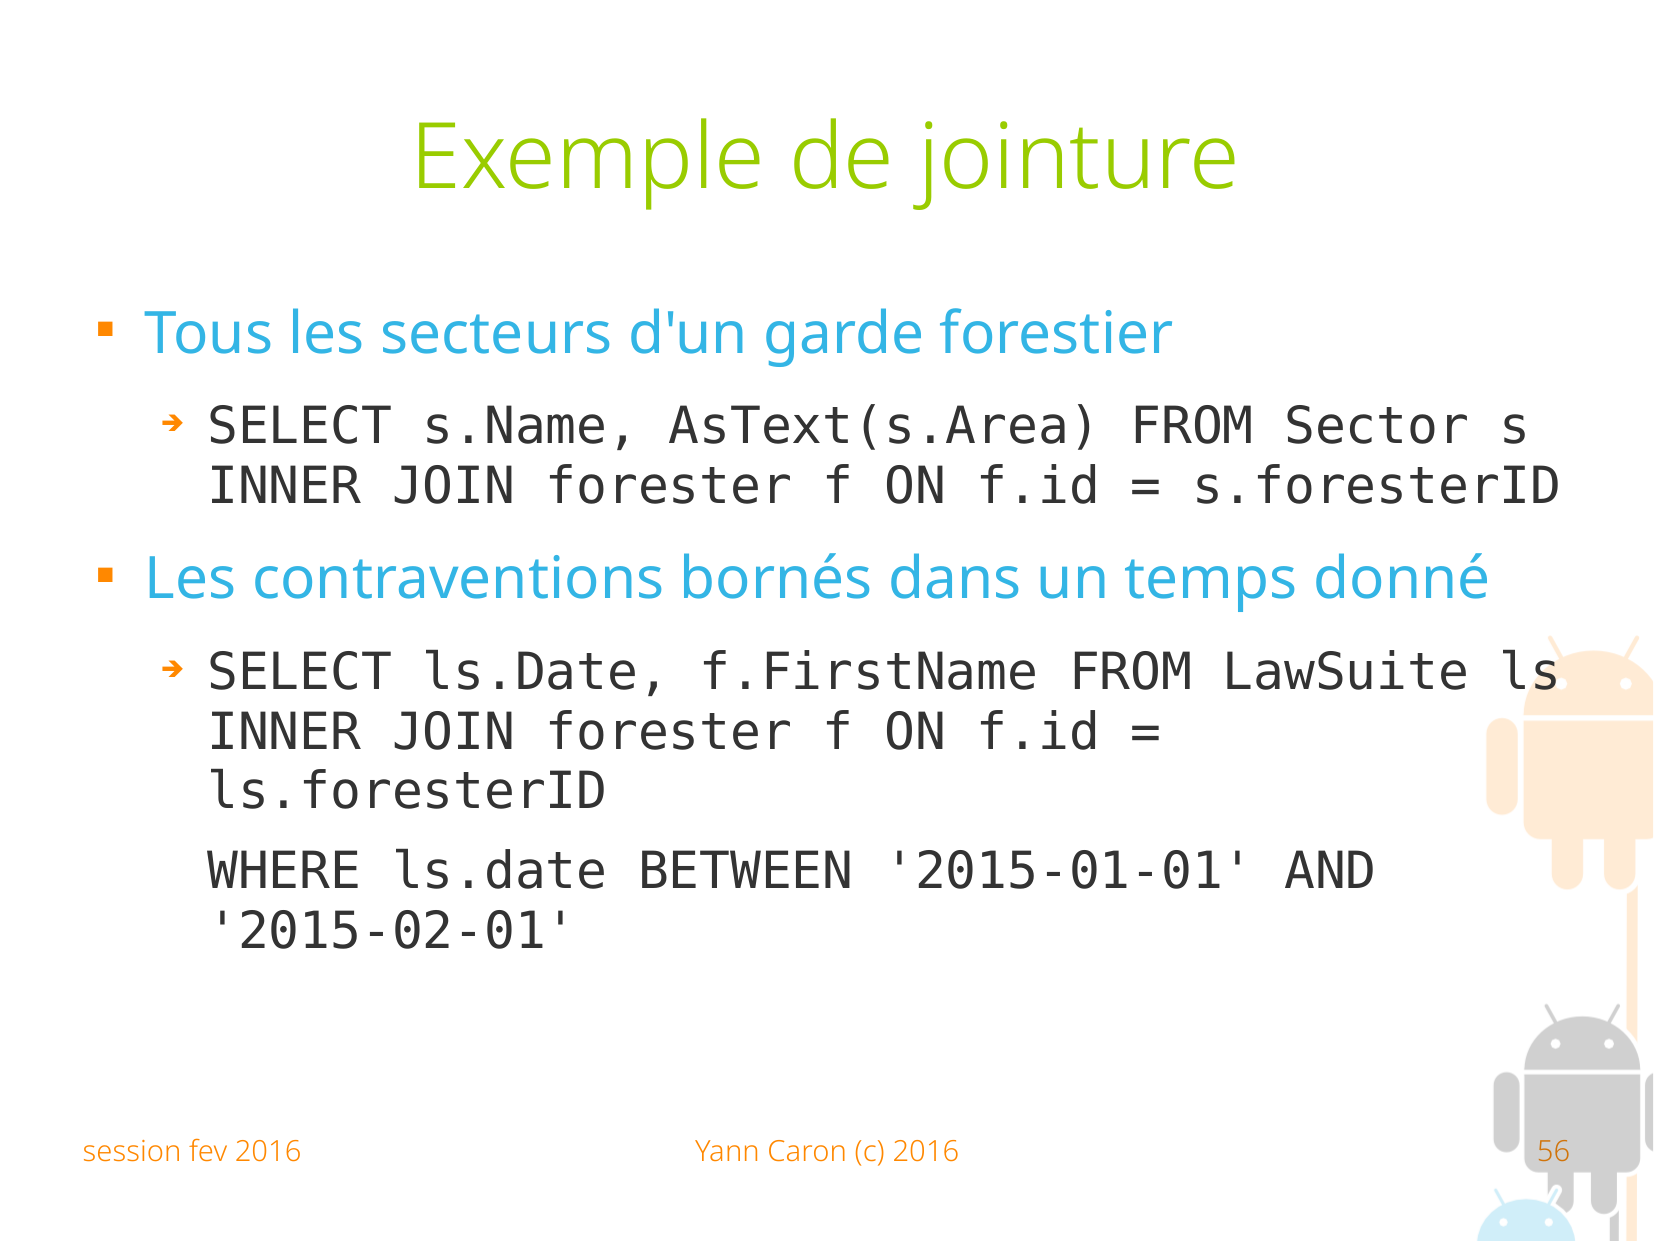

# Exemple de jointure
Tous les secteurs d'un garde forestier
SELECT s.Name, AsText(s.Area) FROM Sector s INNER JOIN forester f ON f.id = s.foresterID
Les contraventions bornés dans un temps donné
SELECT ls.Date, f.FirstName FROM LawSuite ls INNER JOIN forester f ON f.id = ls.foresterID
WHERE ls.date BETWEEN '2015-01-01' AND '2015-02-01'
session fev 2016
Yann Caron (c) 2016
56